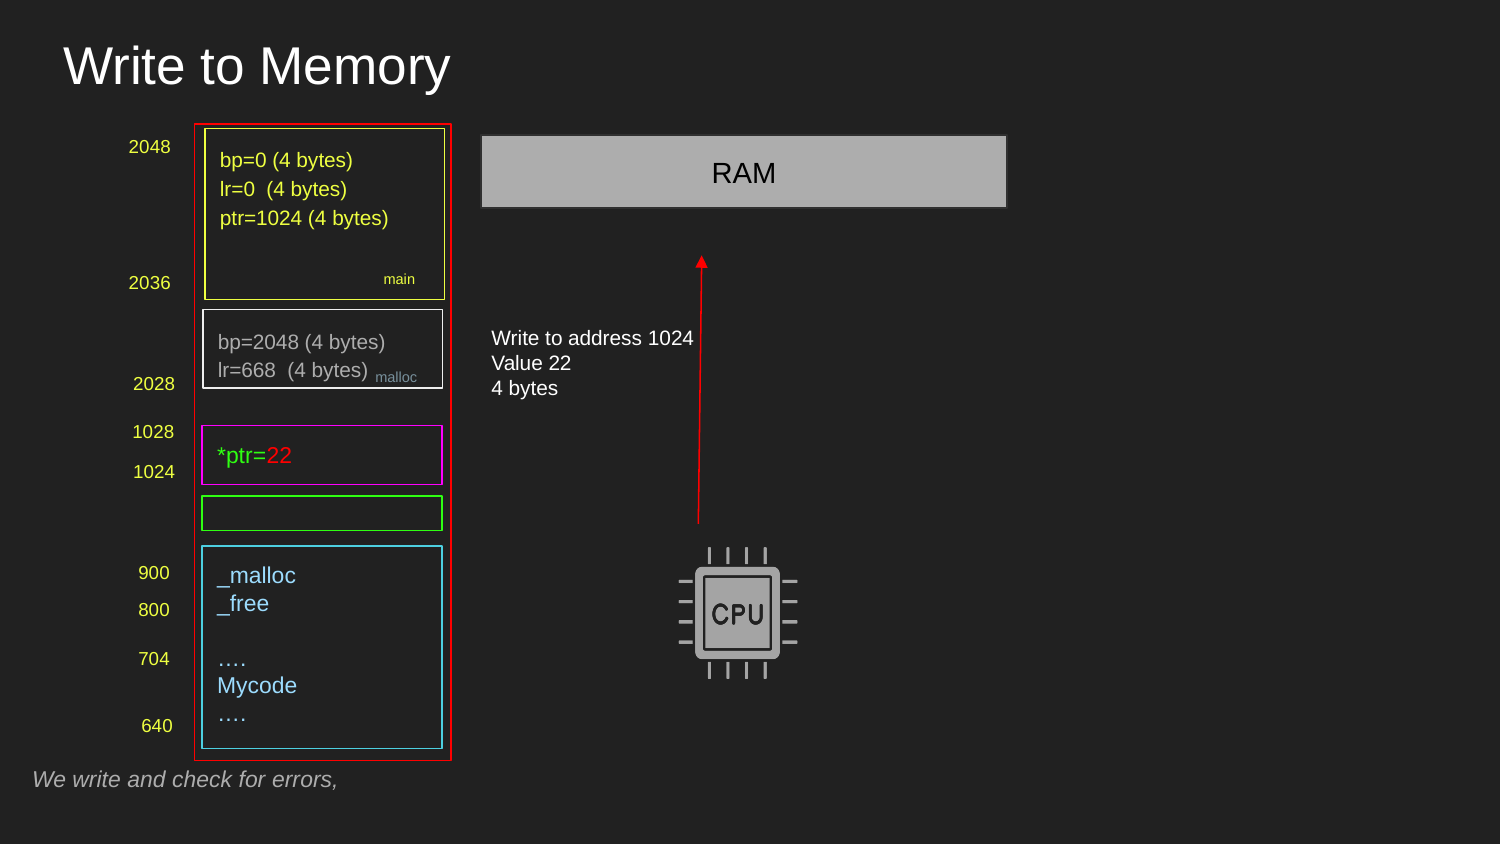

# Write to Memory
2048
bp=0 (4 bytes)
lr=0 (4 bytes)
ptr=1024 (4 bytes)
RAM
2036
main
bp=2048 (4 bytes)
lr=668 (4 bytes)
Write to address 1024
Value 22
4 bytes
malloc
2028
1028
*ptr=22
1024
900
_malloc
_free
….
Mycode
….
800
704
640
We write and check for errors,